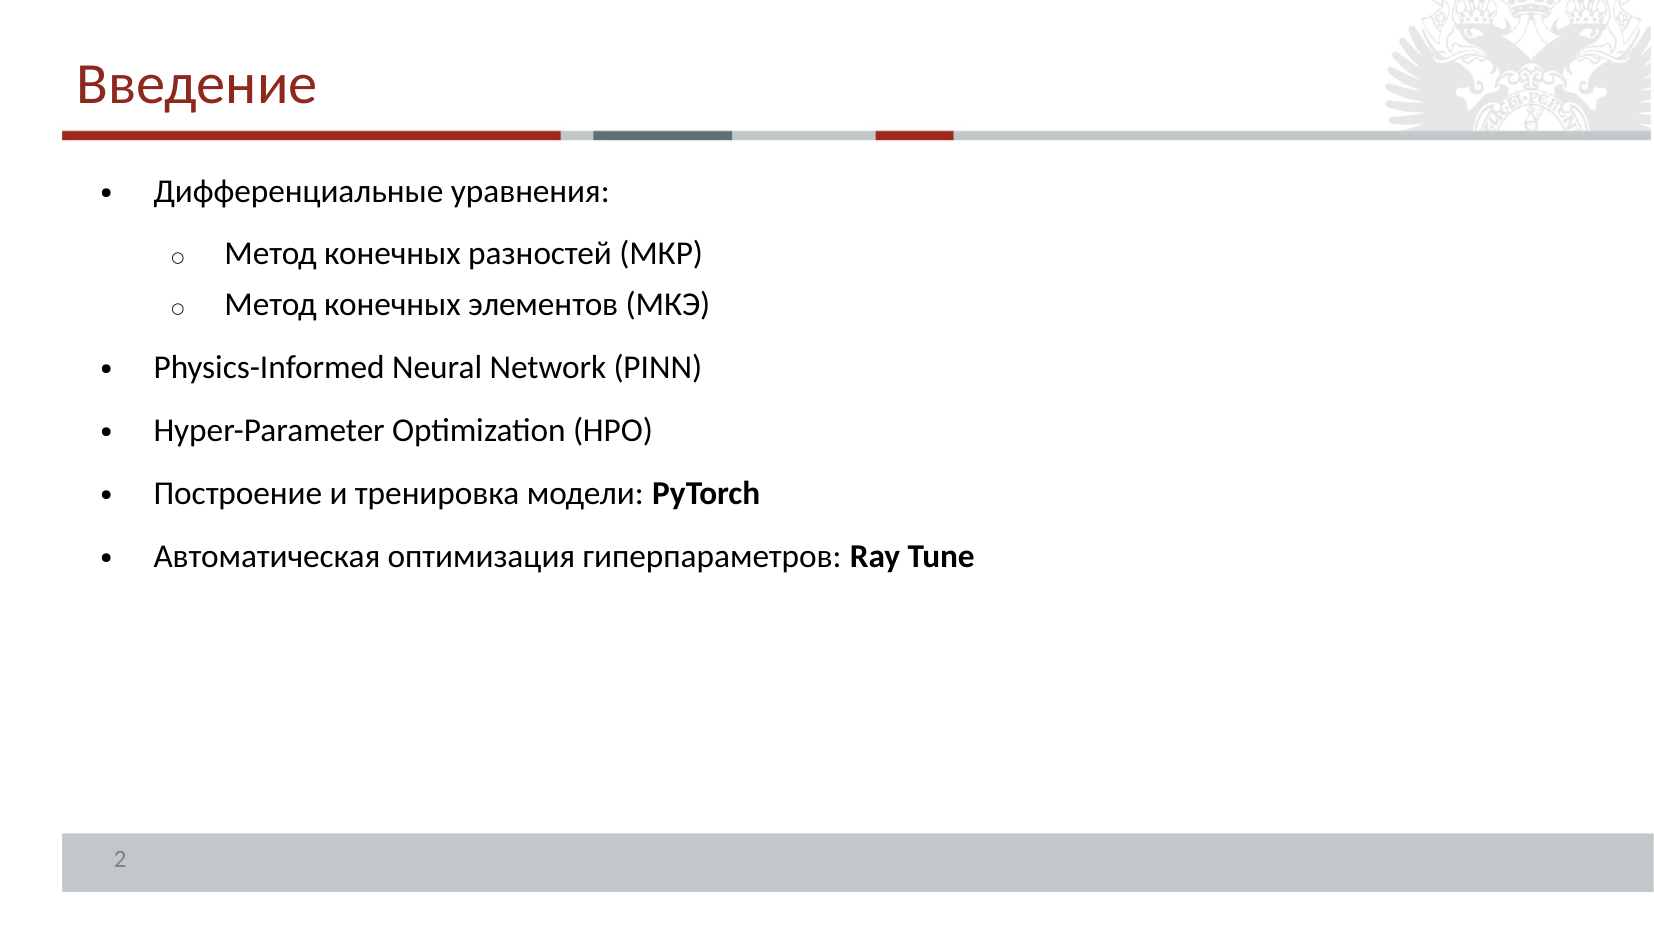

# Введение
Дифференциальные уравнения:
Метод конечных разностей (МКР)
Метод конечных элементов (МКЭ)
Physics-Informed Neural Network (PINN)
Hyper-Parameter Optimization (HPO)
Построение и тренировка модели: PyTorch
Автоматическая оптимизация гиперпараметров: Ray Tune
2